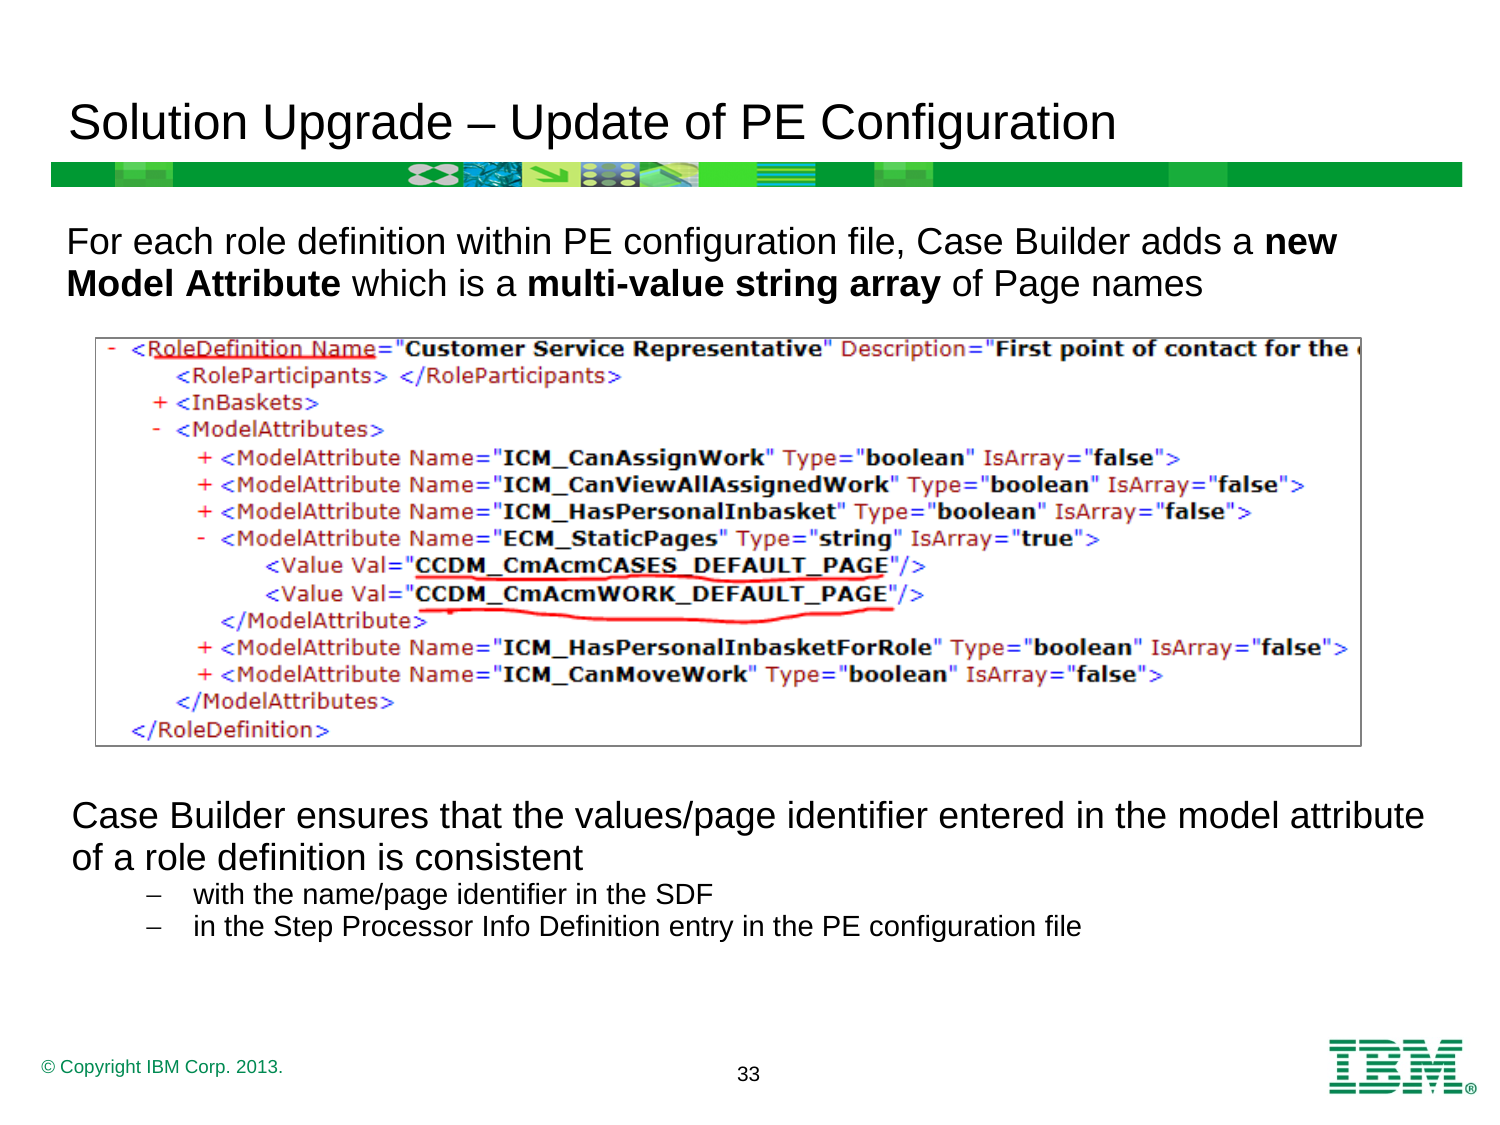

# Solution Upgrade – Update of PE Configuration
For each role definition within PE configuration file, Case Builder adds a new Model Attribute which is a multi-value string array of Page names
Case Builder ensures that the values/page identifier entered in the model attribute of a role definition is consistent
with the name/page identifier in the SDF
in the Step Processor Info Definition entry in the PE configuration file
33